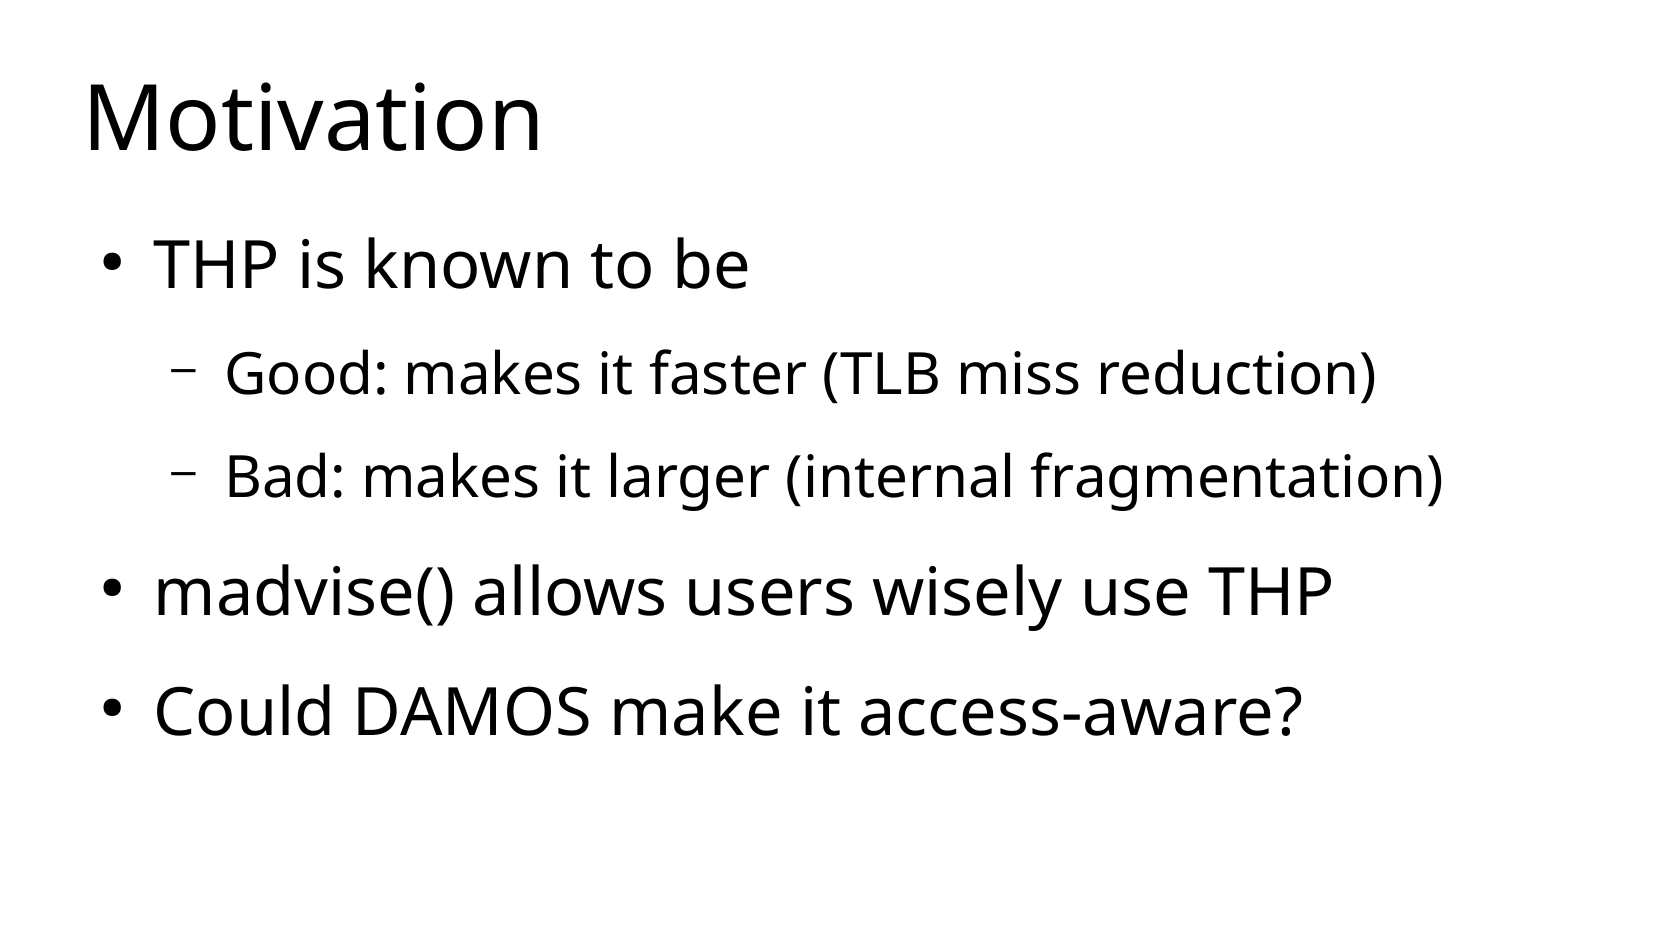

# Motivation
THP is known to be
Good: makes it faster (TLB miss reduction)
Bad: makes it larger (internal fragmentation)
madvise() allows users wisely use THP
Could DAMOS make it access-aware?